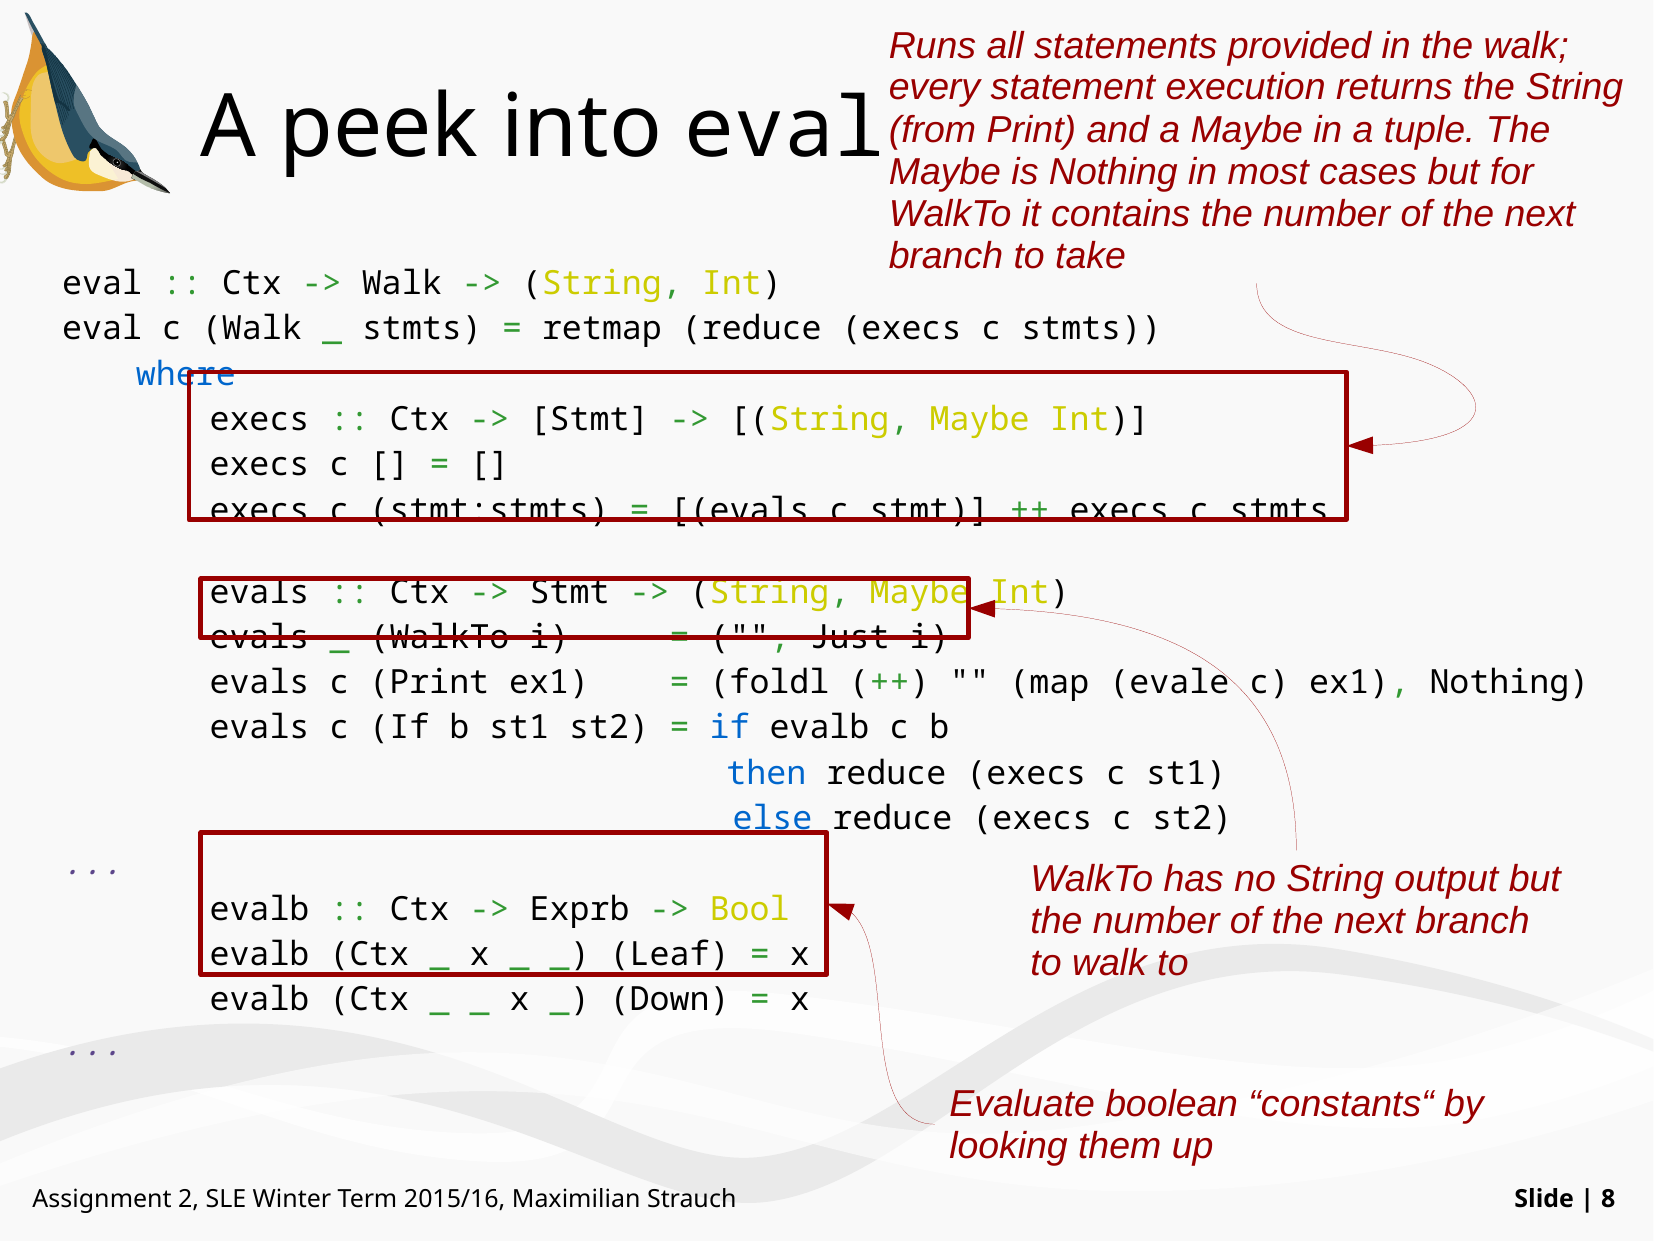

Runs all statements provided in the walk;
every statement execution returns the String
(from Print) and a Maybe in a tuple. The
Maybe is Nothing in most cases but for
WalkTo it contains the number of the next
branch to take
# A peek into eval
eval :: Ctx -> Walk -> (String, Int)
eval c (Walk _ stmts) = retmap (reduce (execs c stmts))
	where
		execs :: Ctx -> [Stmt] -> [(String, Maybe Int)]
		execs c [] = []
		execs c (stmt:stmts) = [(evals c stmt)] ++ execs c stmts
		evals :: Ctx -> Stmt -> (String, Maybe Int)
		evals _ (WalkTo i) = ("", Just i)
		evals c (Print ex1) = (foldl (++) "" (map (evale c) ex1), Nothing)
		evals c (If b st1 st2) = if evalb c b
									then reduce (execs c st1)
								 else reduce (execs c st2)
...
		evalb :: Ctx -> Exprb -> Bool
		evalb (Ctx _ x _ _) (Leaf) = x
		evalb (Ctx _ _ x _) (Down) = x
...
WalkTo has no String output but
the number of the next branch
to walk to
Evaluate boolean “constants“ by
looking them up